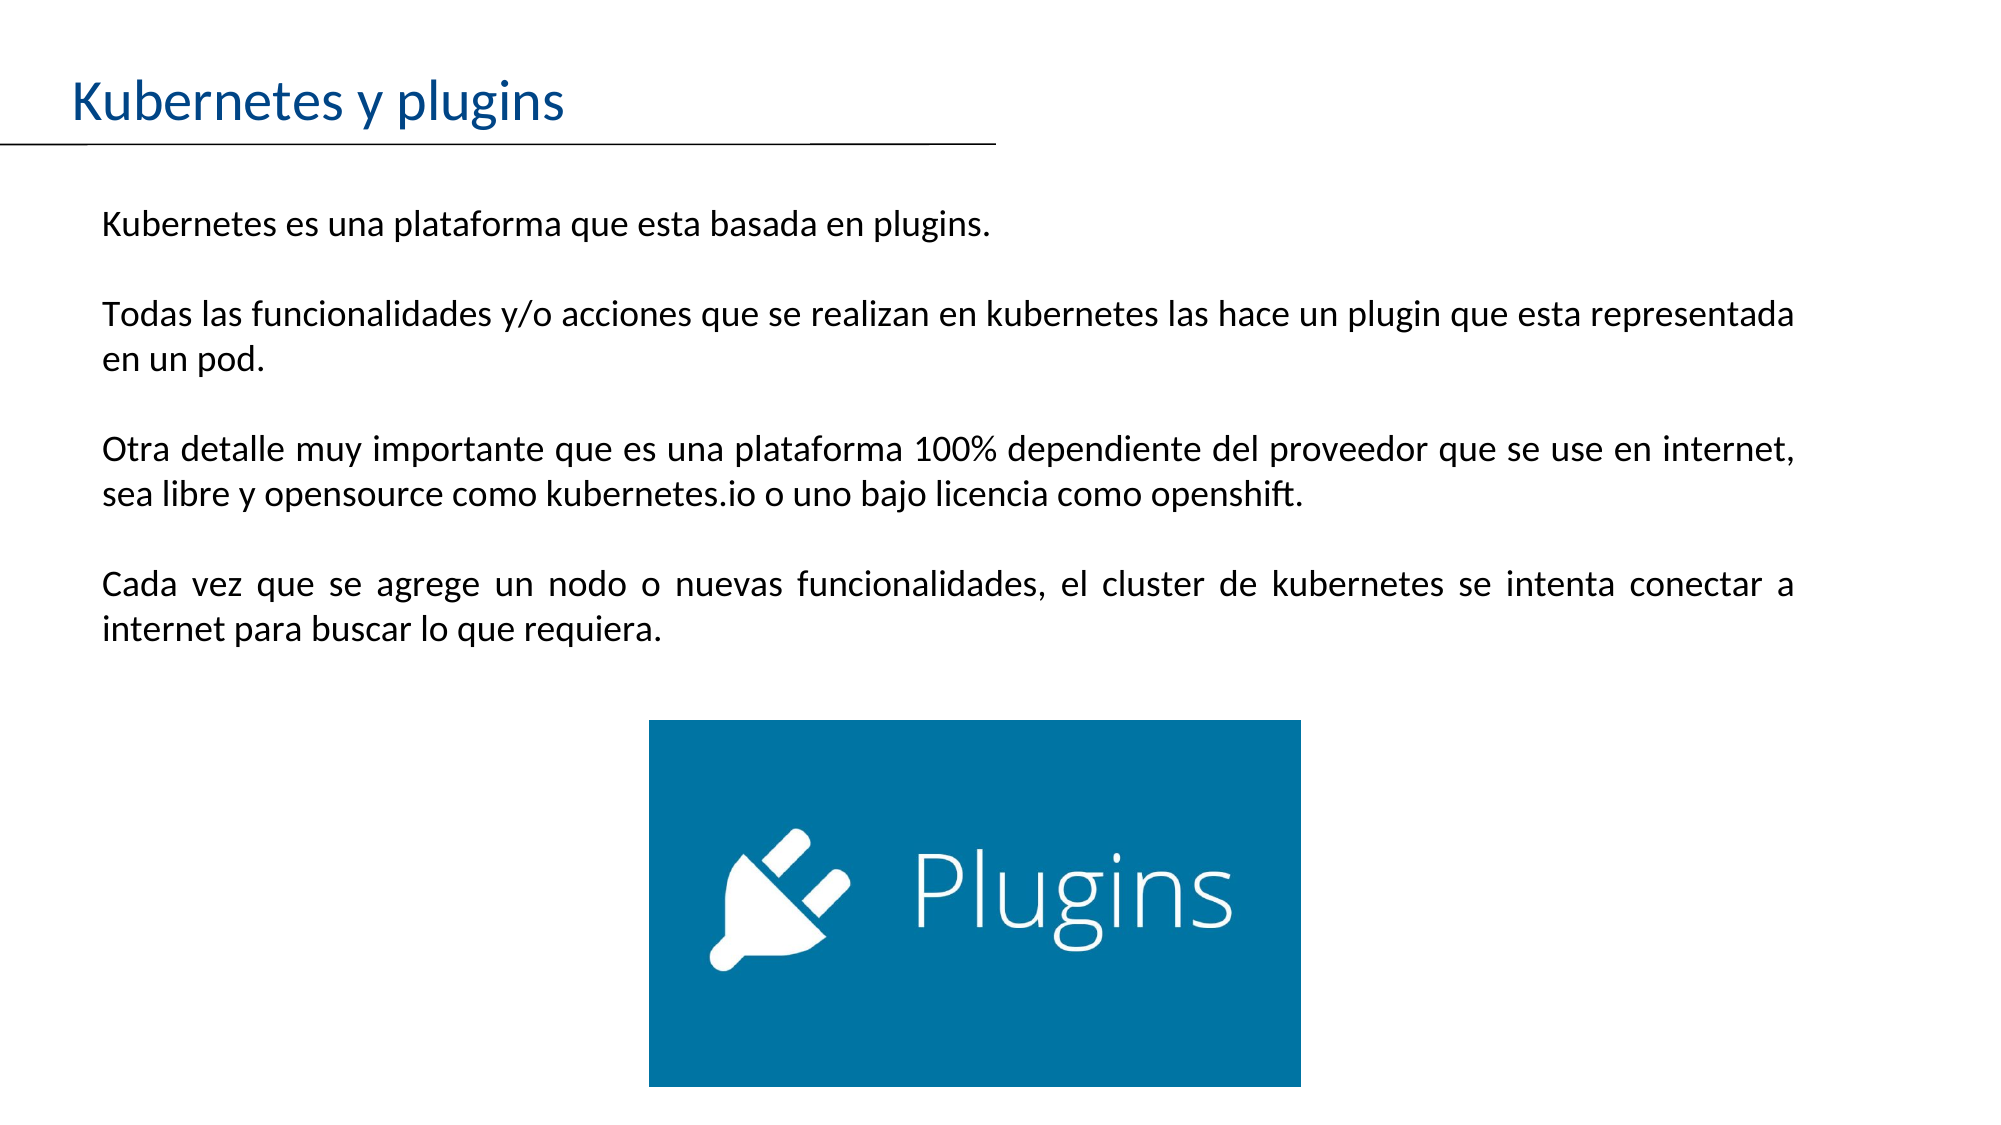

Kubernetes y plugins
Kubernetes es una plataforma que esta basada en plugins.
Todas las funcionalidades y/o acciones que se realizan en kubernetes las hace un plugin que esta representada en un pod.
Otra detalle muy importante que es una plataforma 100% dependiente del proveedor que se use en internet, sea libre y opensource como kubernetes.io o uno bajo licencia como openshift.
Cada vez que se agrege un nodo o nuevas funcionalidades, el cluster de kubernetes se intenta conectar a internet para buscar lo que requiera.